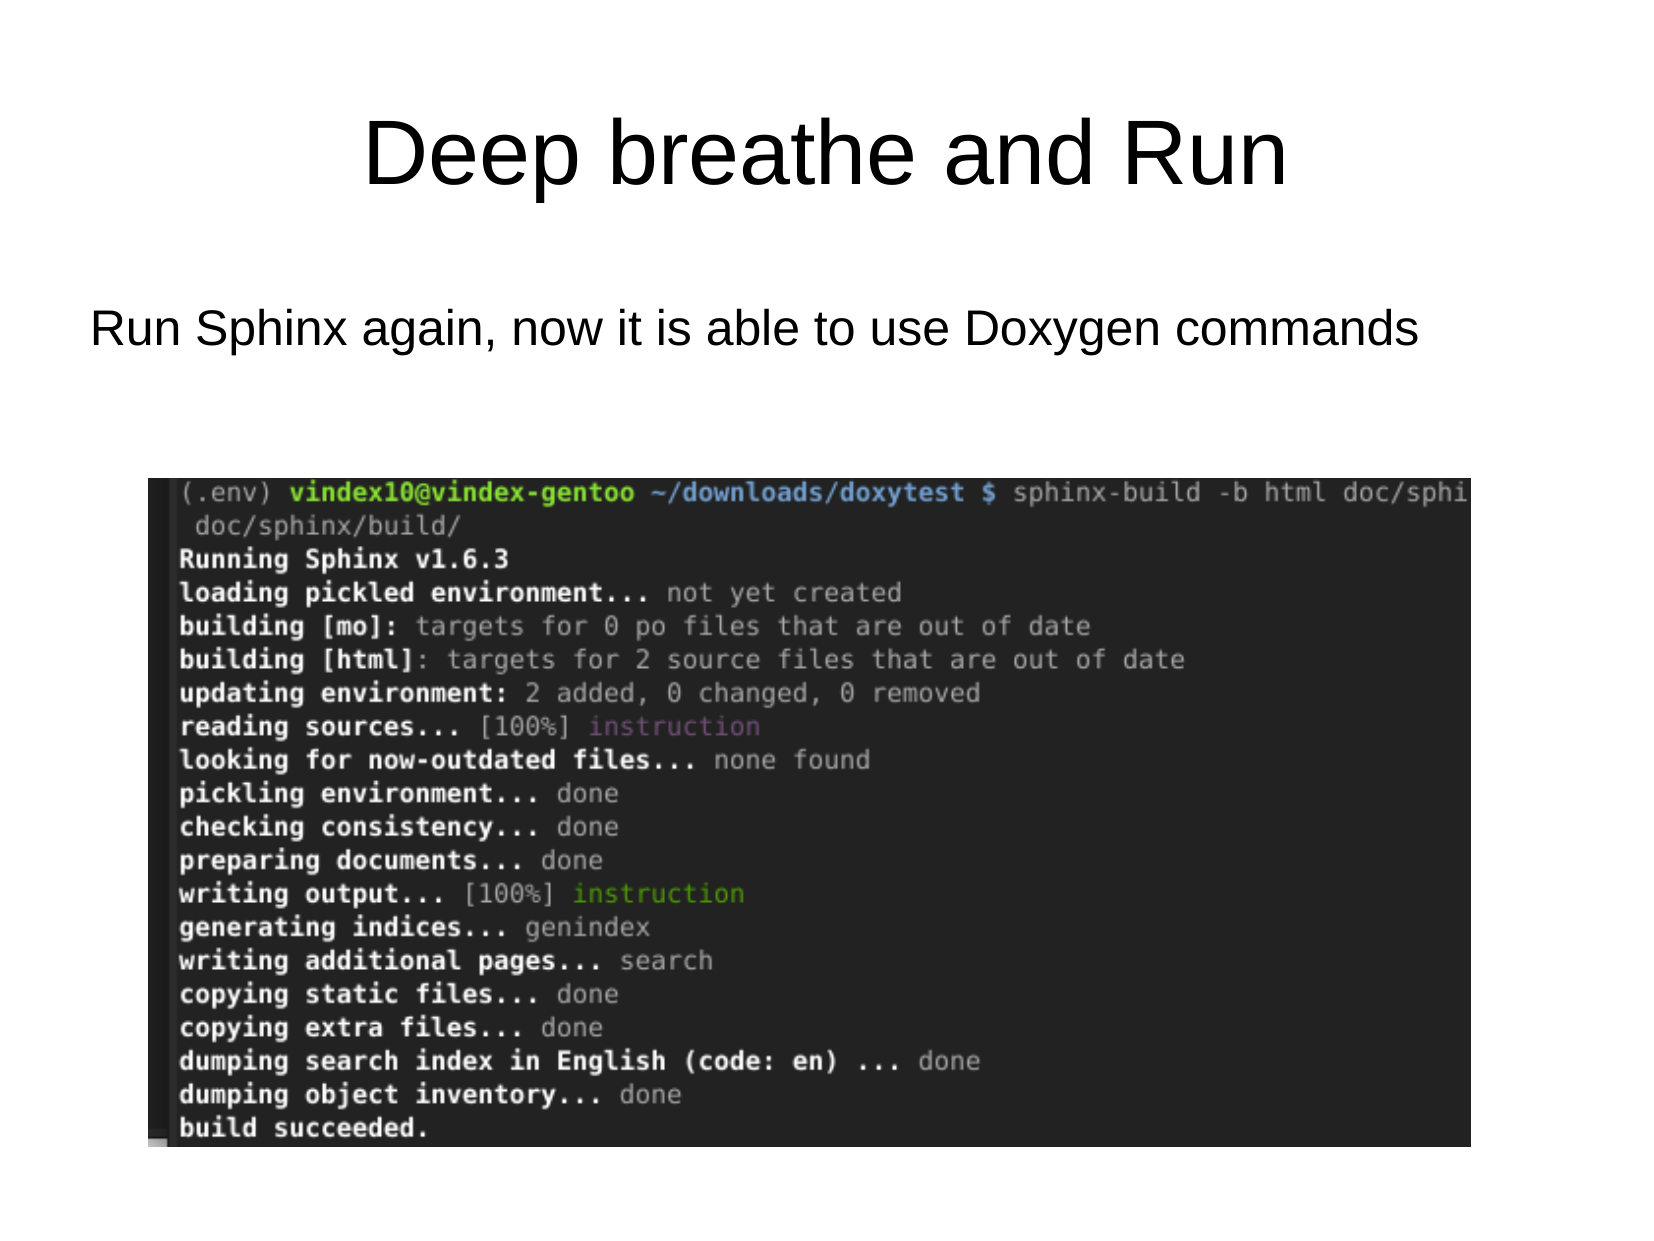

# Deep breathe and Run
Run Sphinx again, now it is able to use Doxygen commands